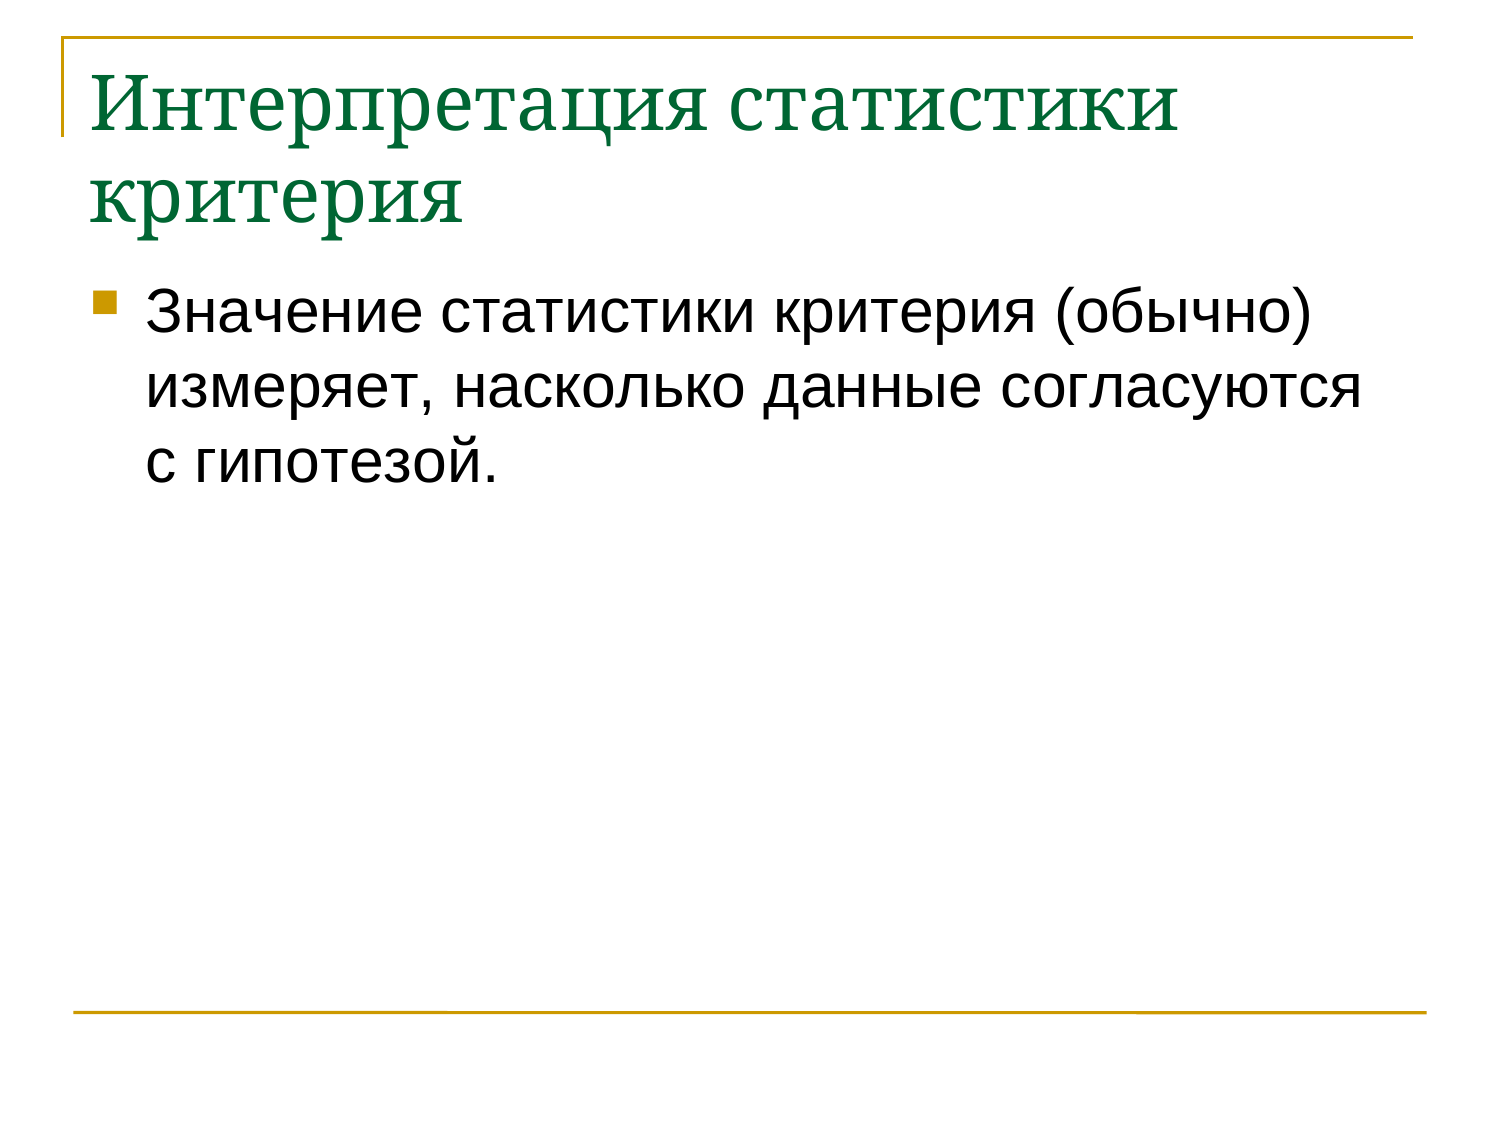

# Интерпретация статистики критерия
Значение статистики критерия (обычно) измеряет, насколько данные согласуются с гипотезой.